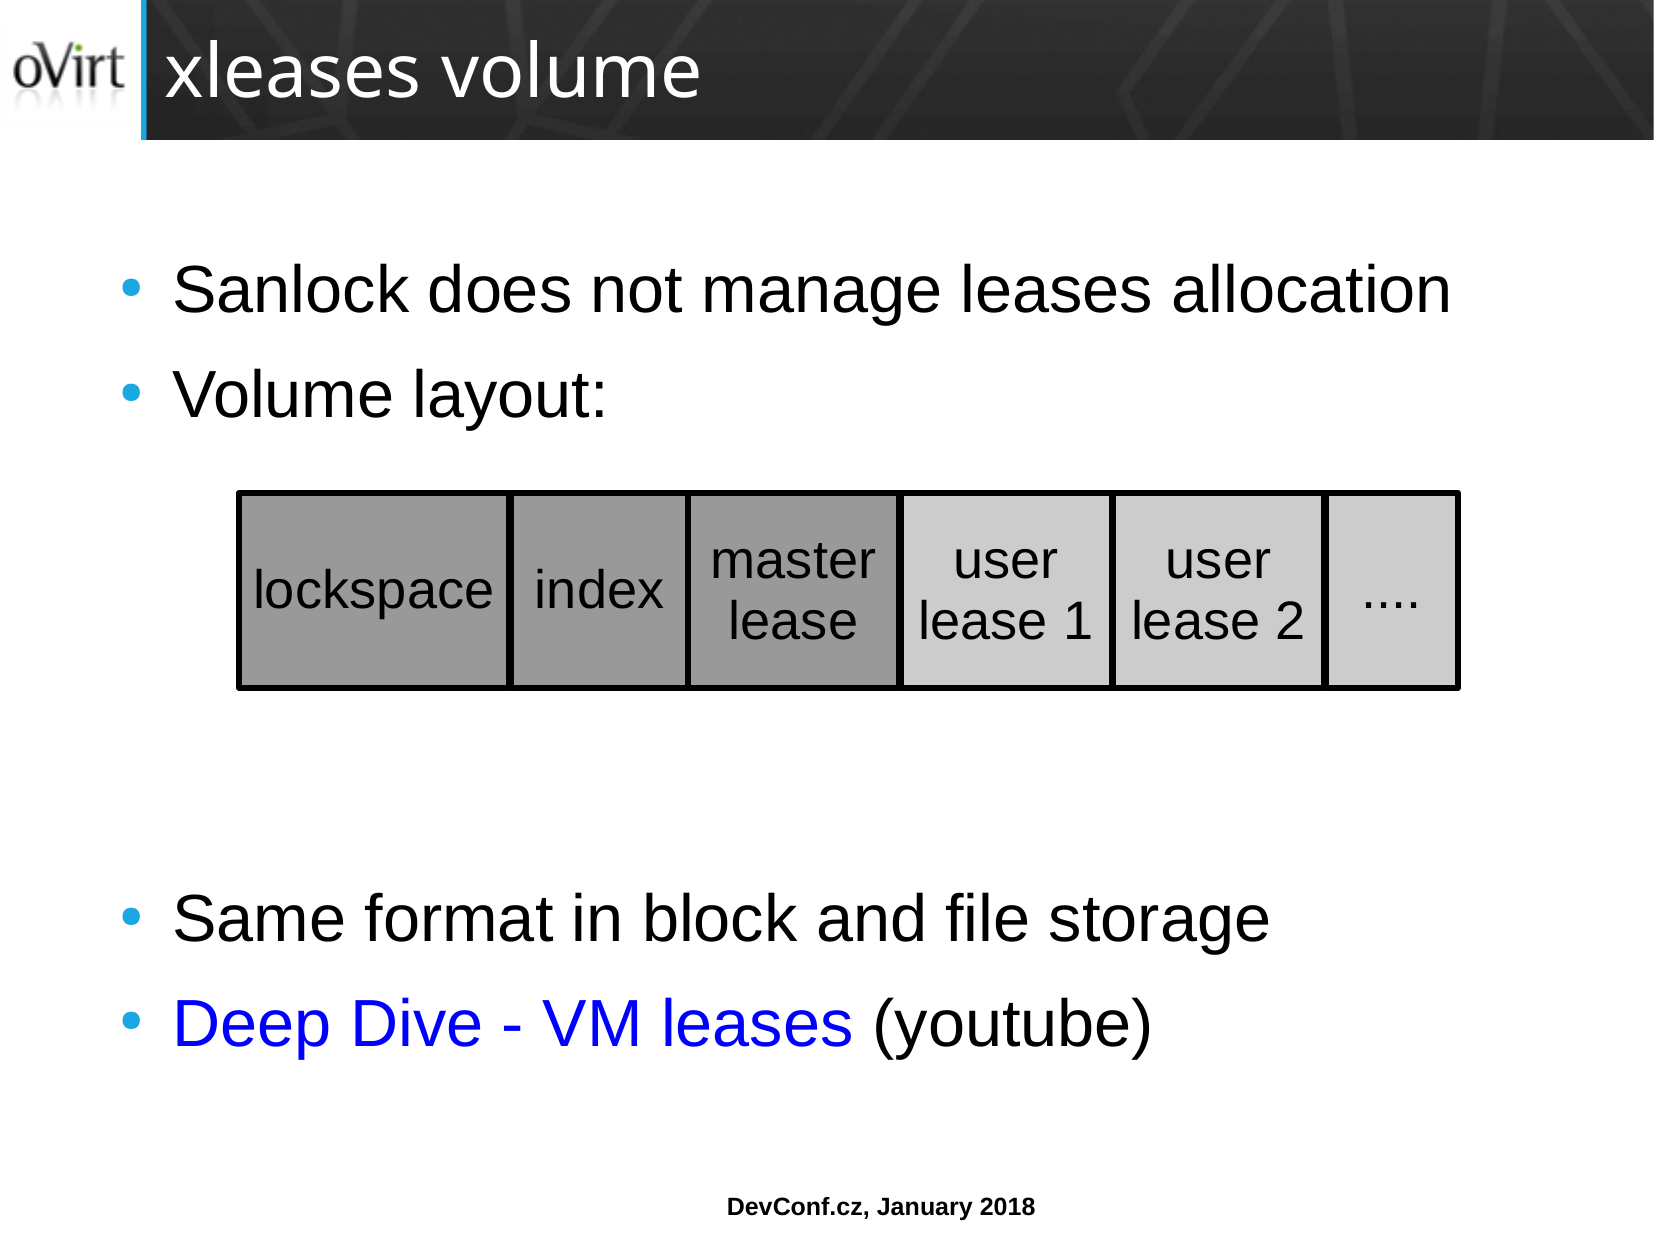

# xleases volume
Sanlock does not manage leases allocation
Volume layout:
Same format in block and file storage
Deep Dive - VM leases (youtube)
lockspace
index
master
lease
user
lease 1
user
lease 2
....